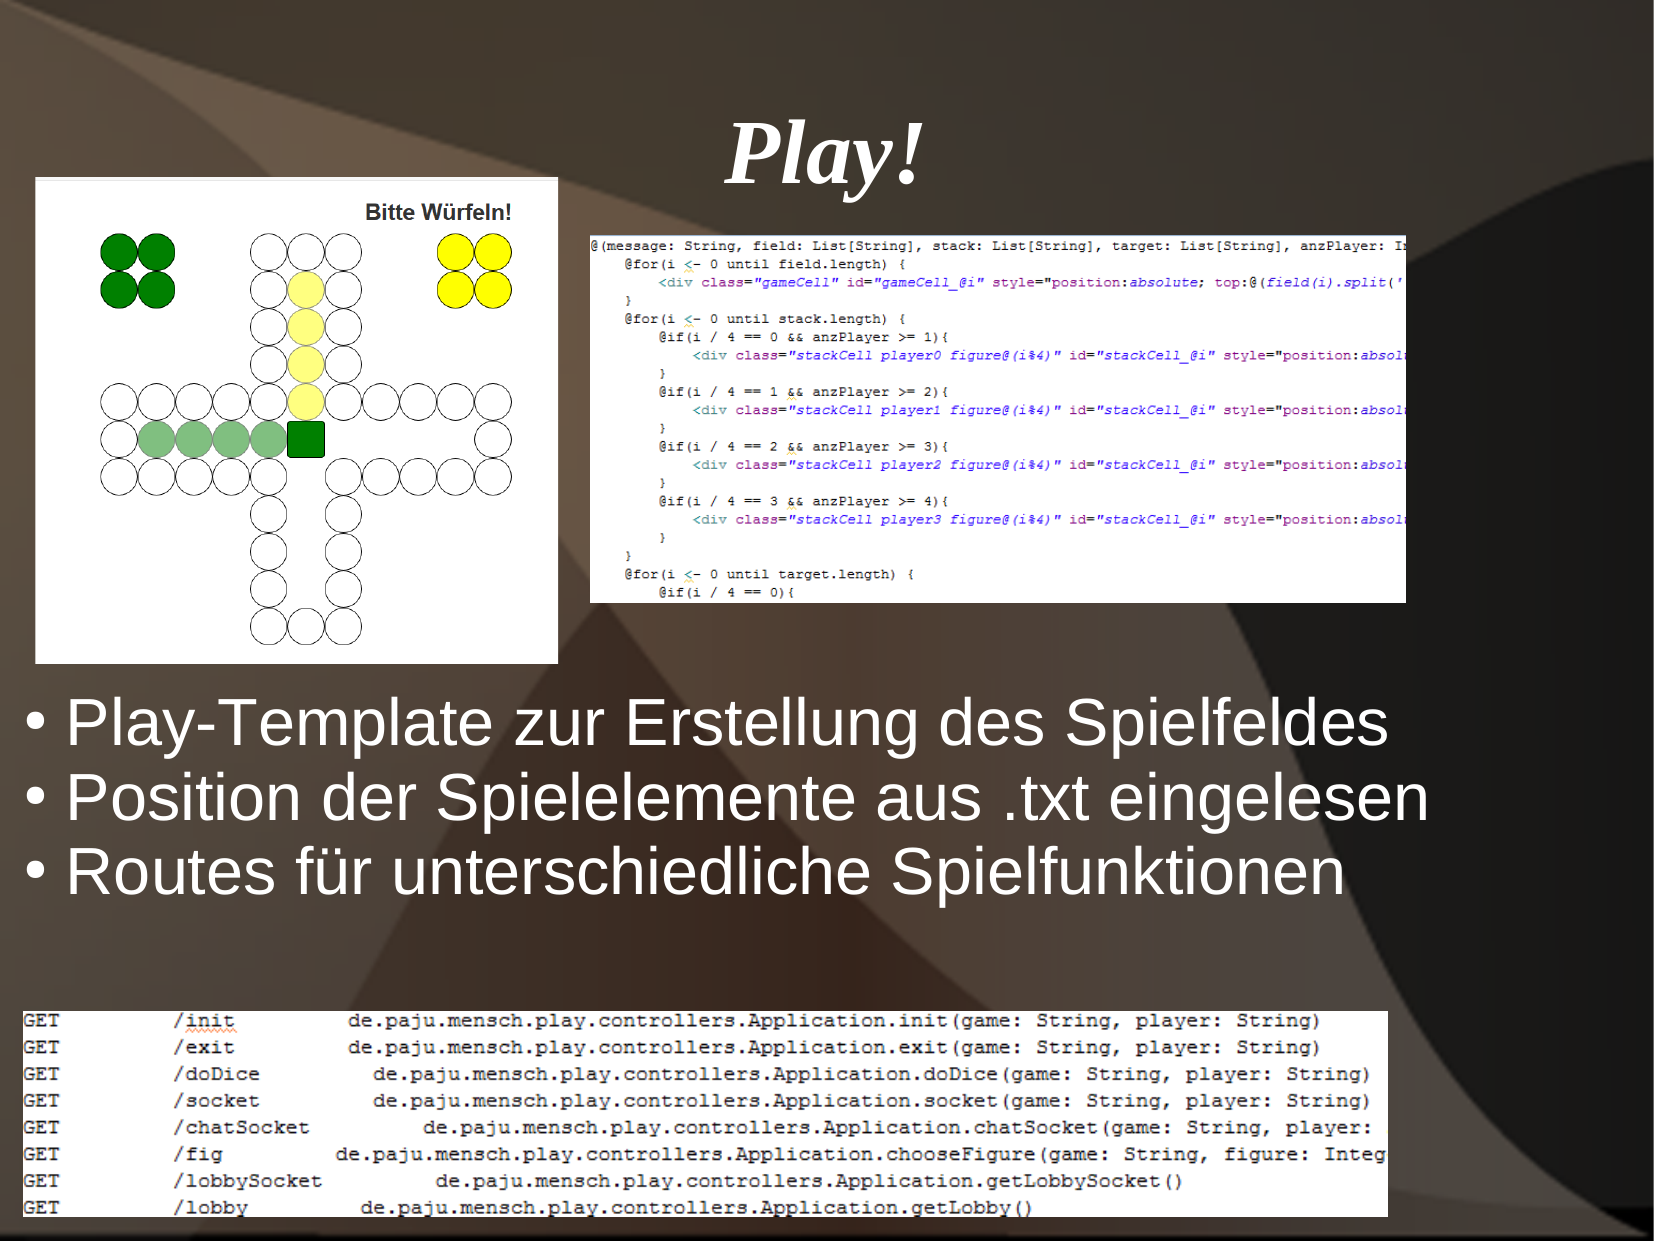

# Play!
 Play-Template zur Erstellung des Spielfeldes
 Position der Spielelemente aus .txt eingelesen
 Routes für unterschiedliche Spielfunktionen